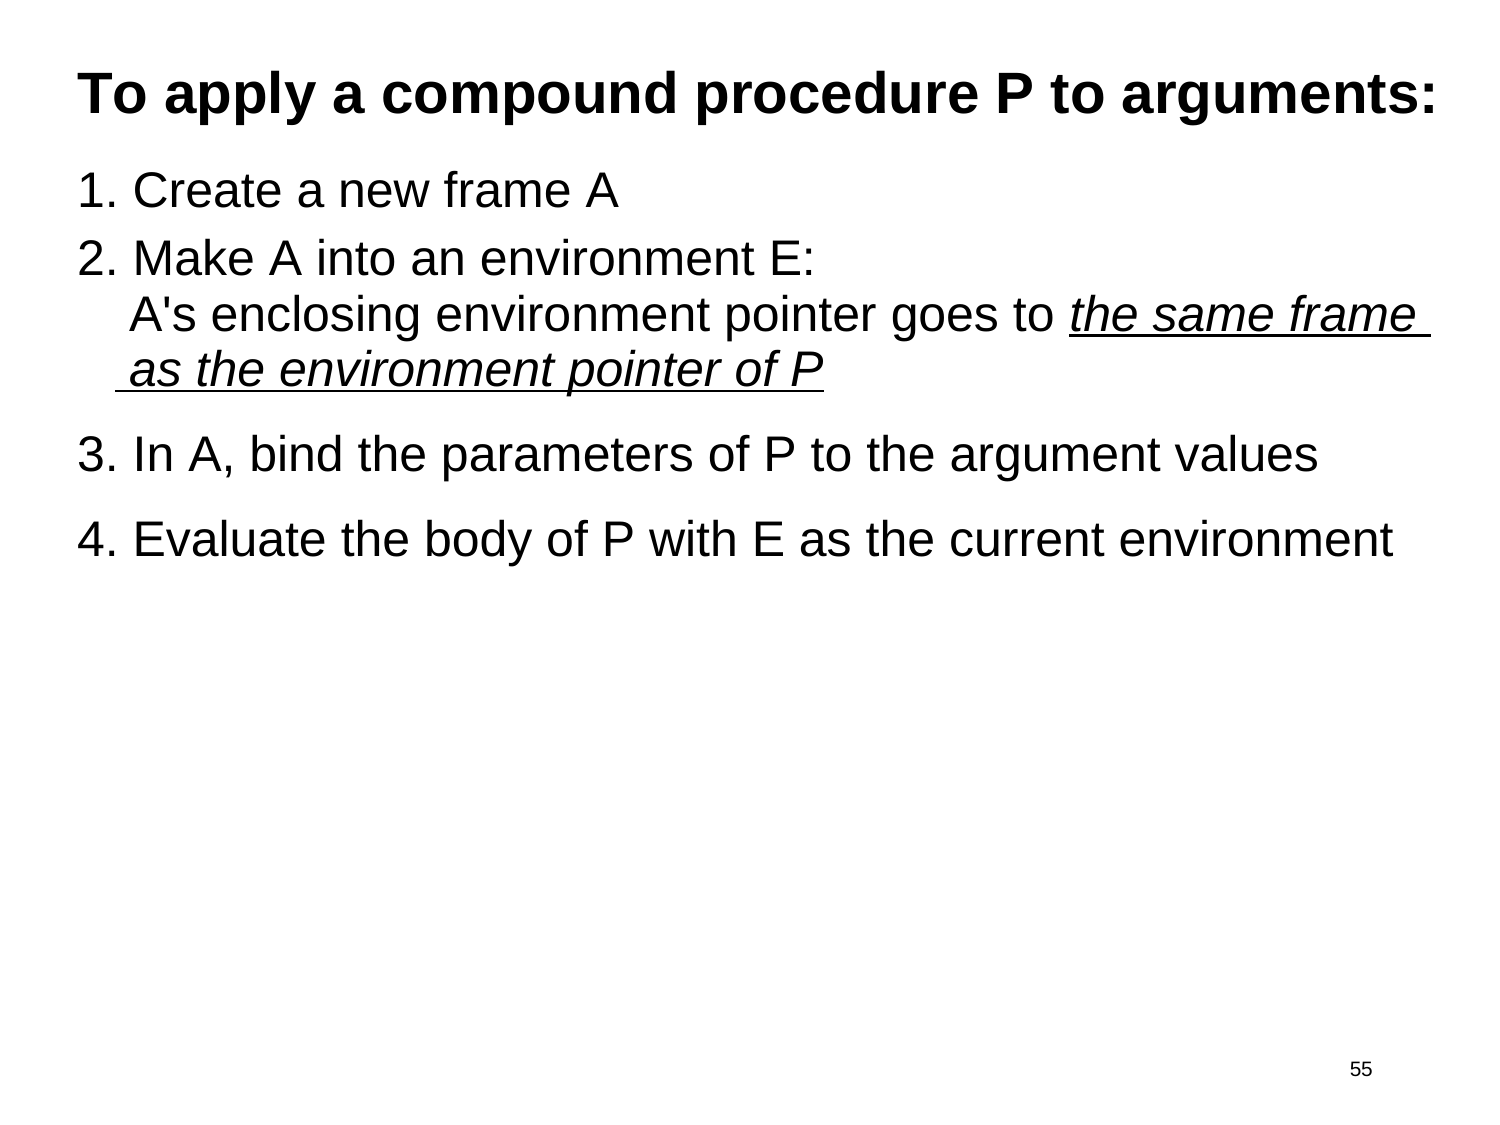

# To apply a compound procedure P to arguments:
1. Create a new frame A
2. Make A into an environment E:
 A's enclosing environment pointer goes to the same frame
 as the environment pointer of P
3. In A, bind the parameters of P to the argument values
4. Evaluate the body of P with E as the current environment
55